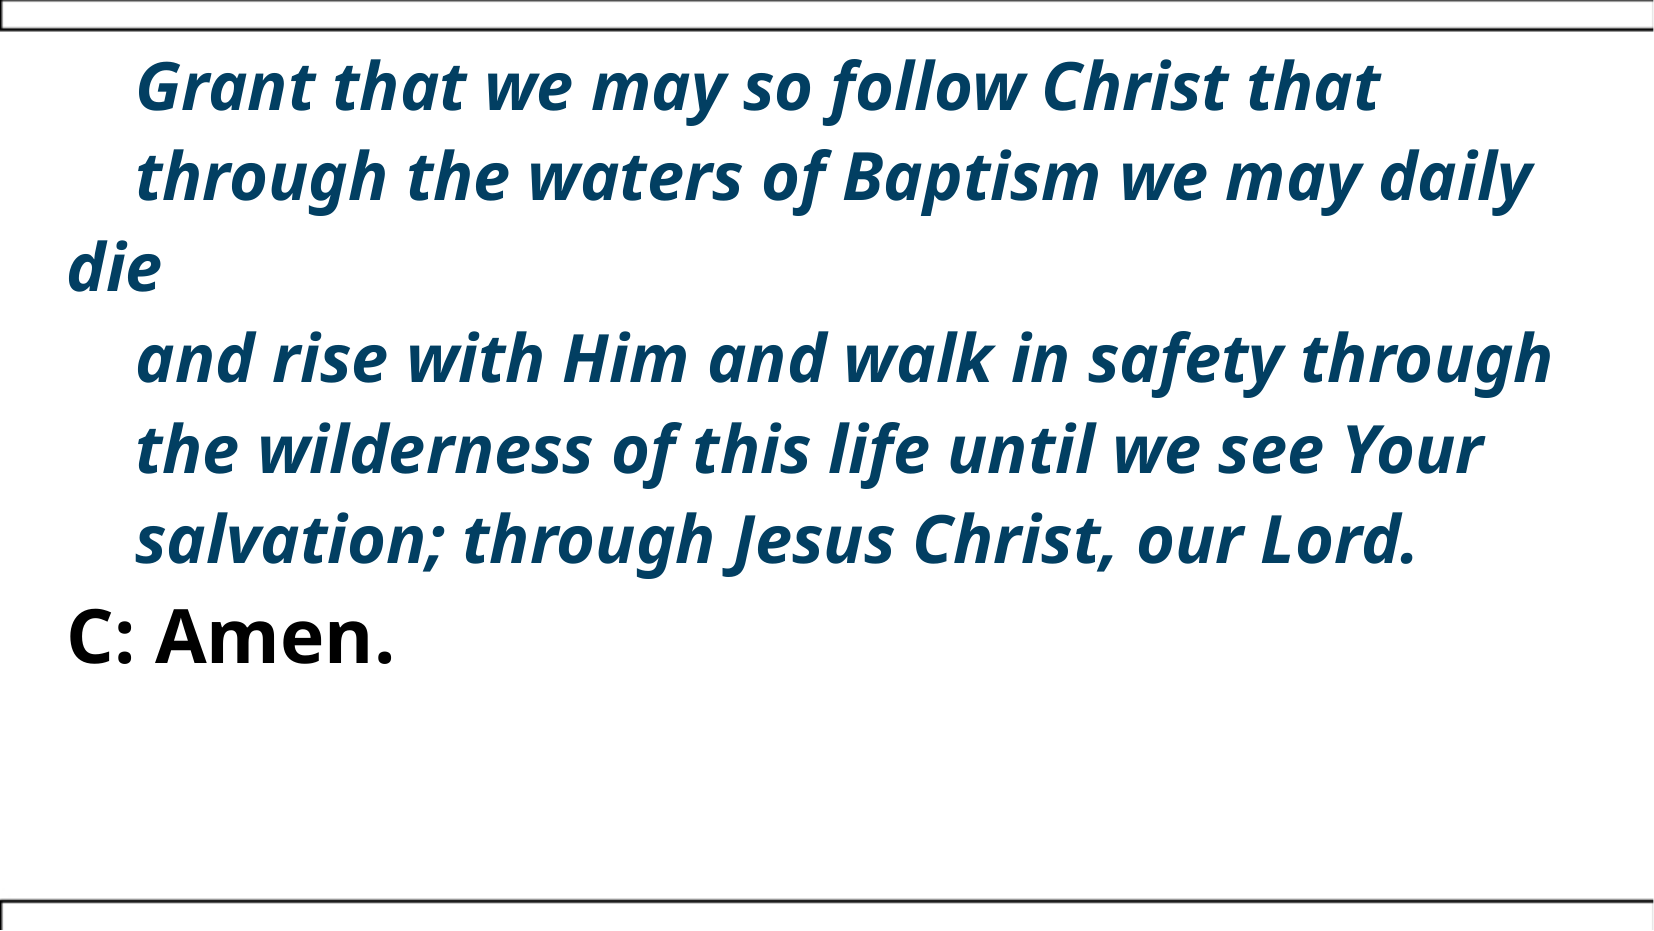

Grant that we may so follow Christ that
 through the waters of Baptism we may daily die
 and rise with Him and walk in safety through
 the wilderness of this life until we see Your
 salvation; through Jesus Christ, our Lord.
C: Amen.